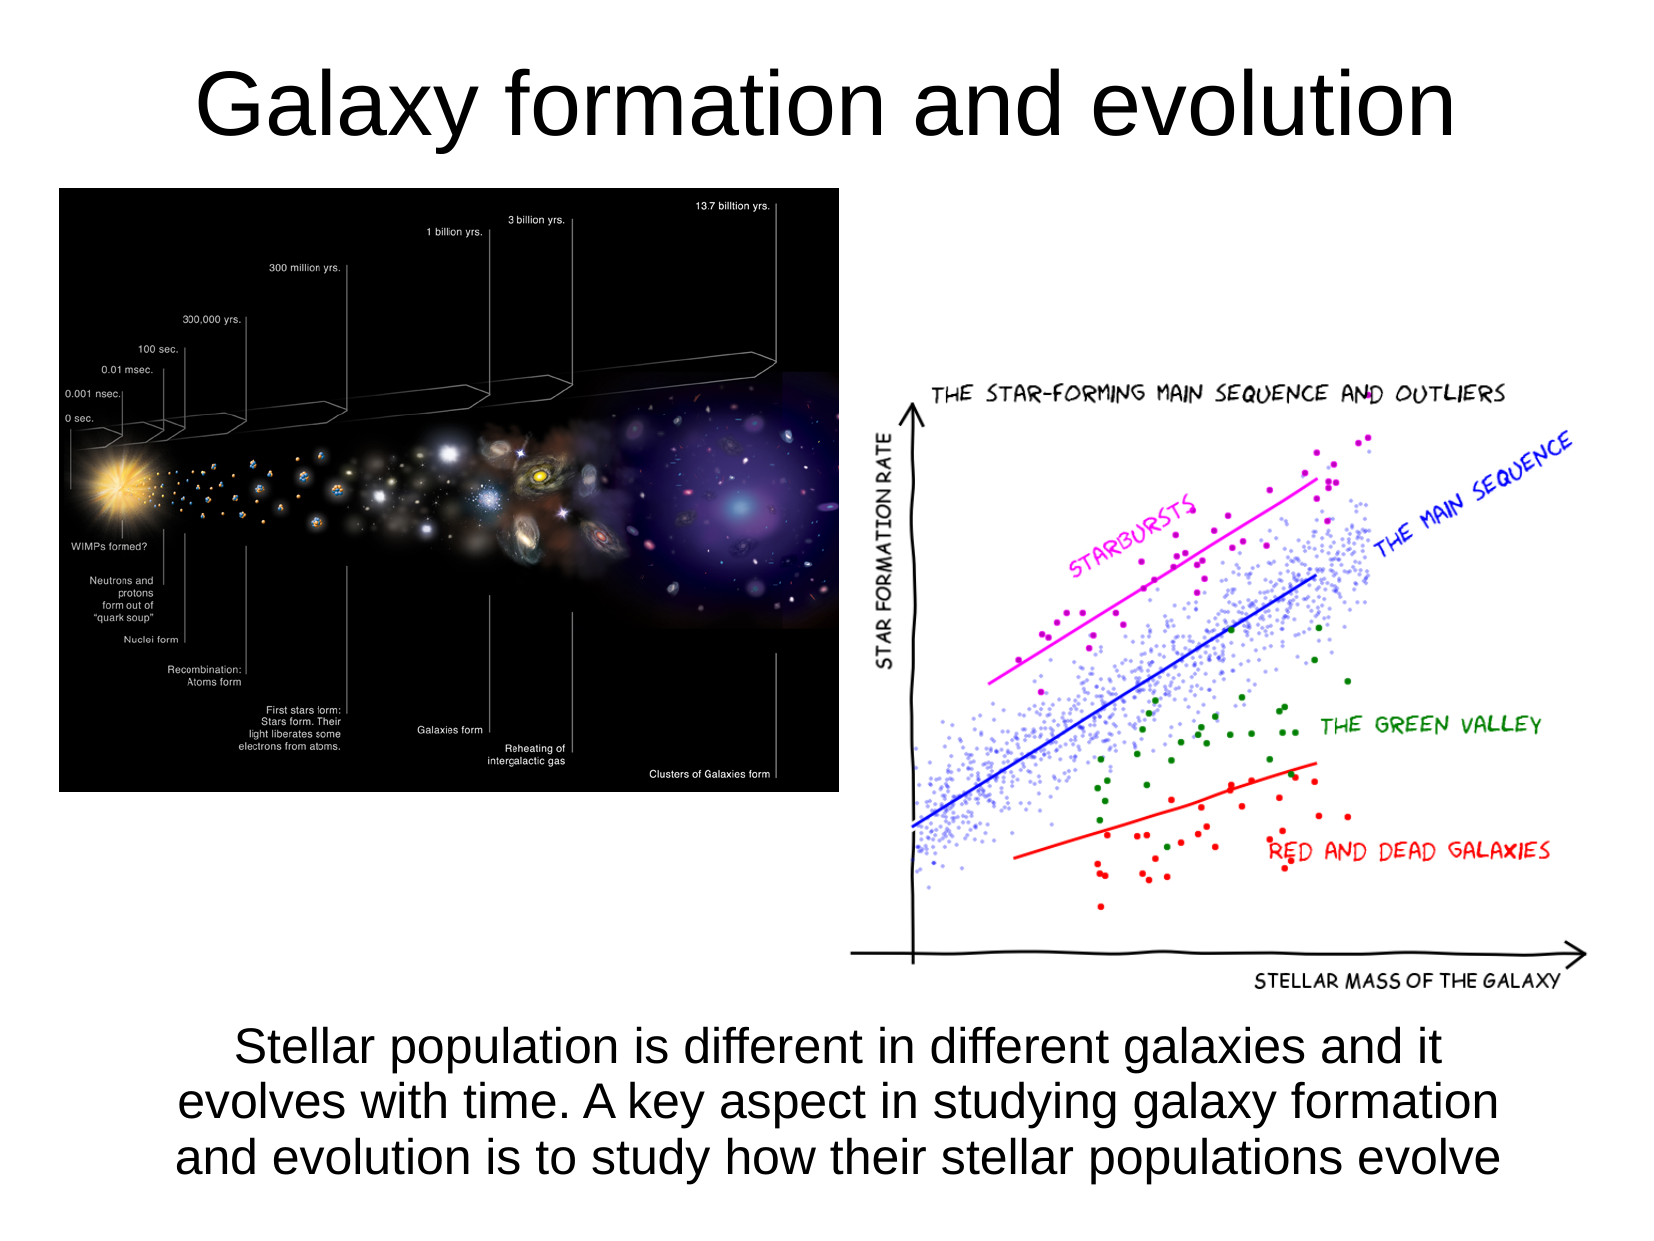

# Galaxy formation and evolution
Stellar population is different in different galaxies and it evolves with time. A key aspect in studying galaxy formation and evolution is to study how their stellar populations evolve